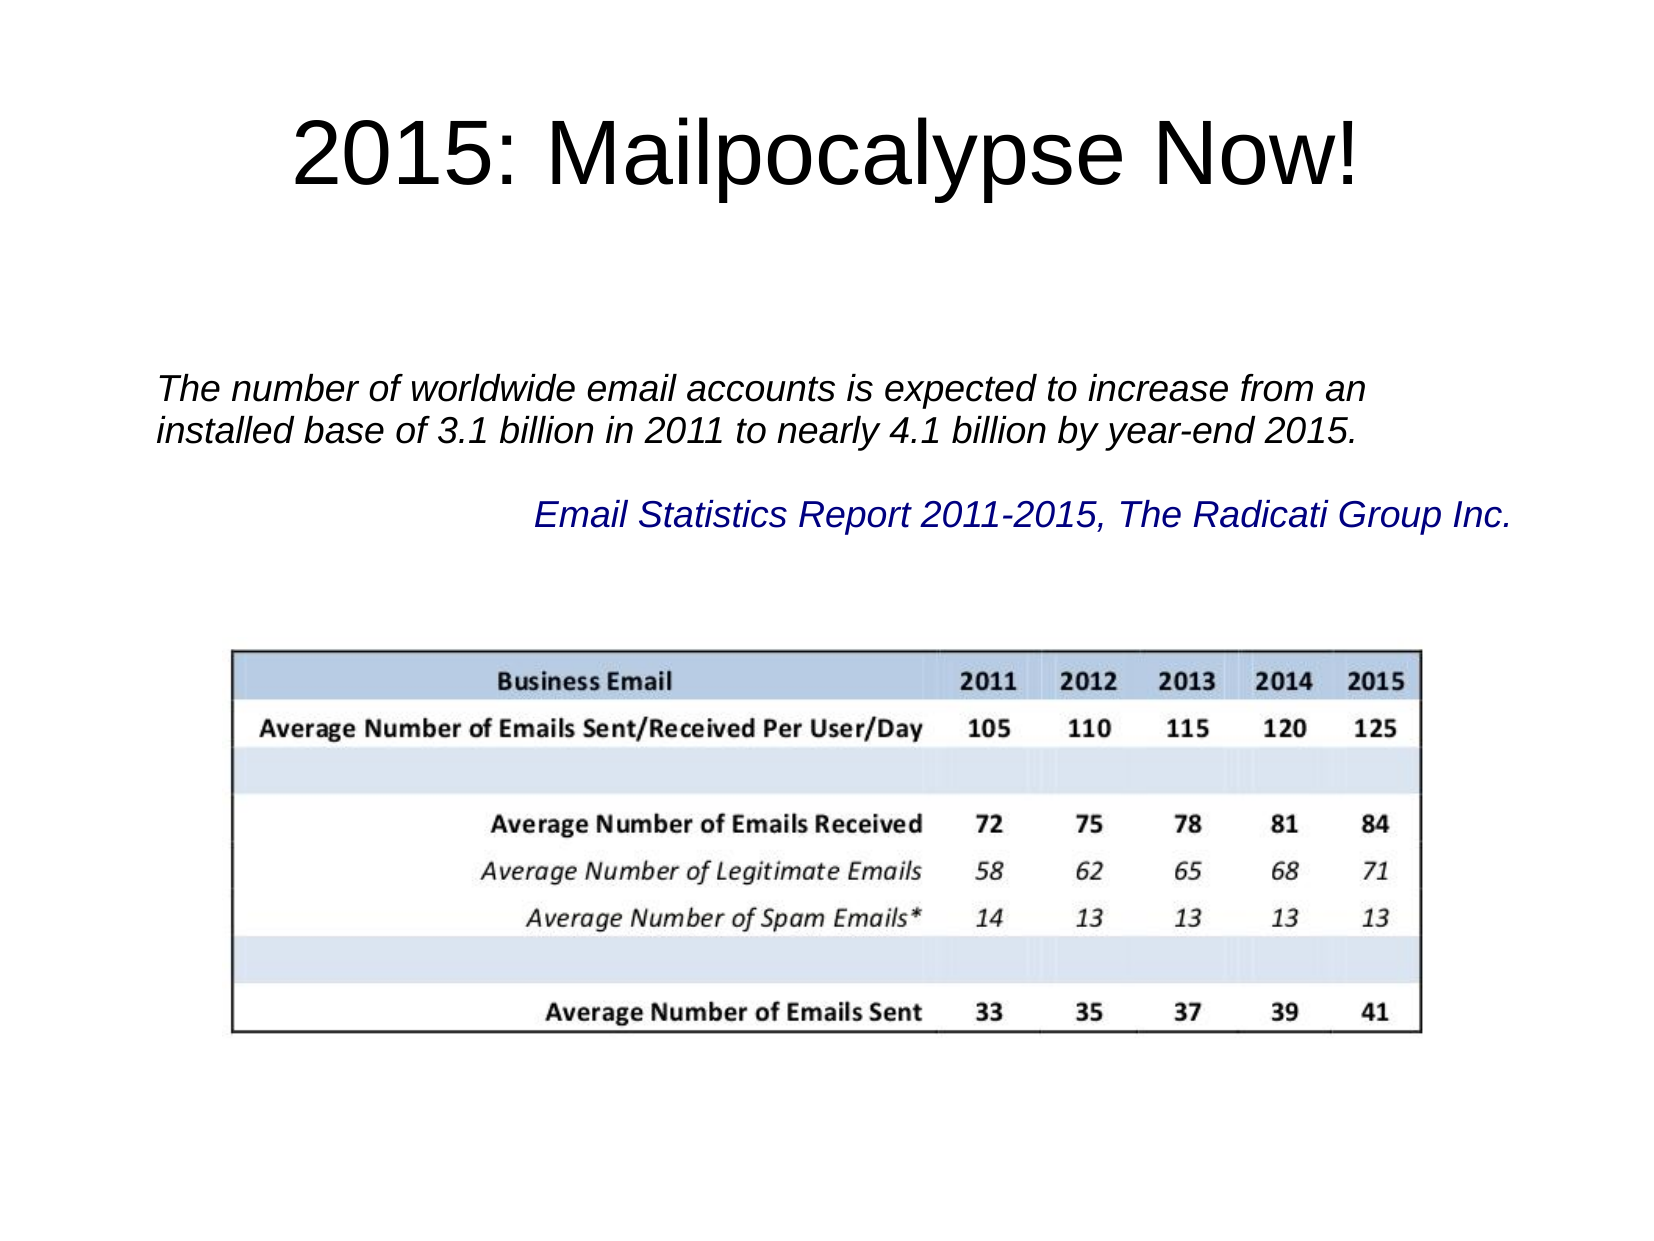

# 2015: Mailpocalypse Now!
The number of worldwide email accounts is expected to increase from an installed base of 3.1 billion in 2011 to nearly 4.1 billion by year-end 2015.
Email Statistics Report 2011-2015, The Radicati Group Inc.